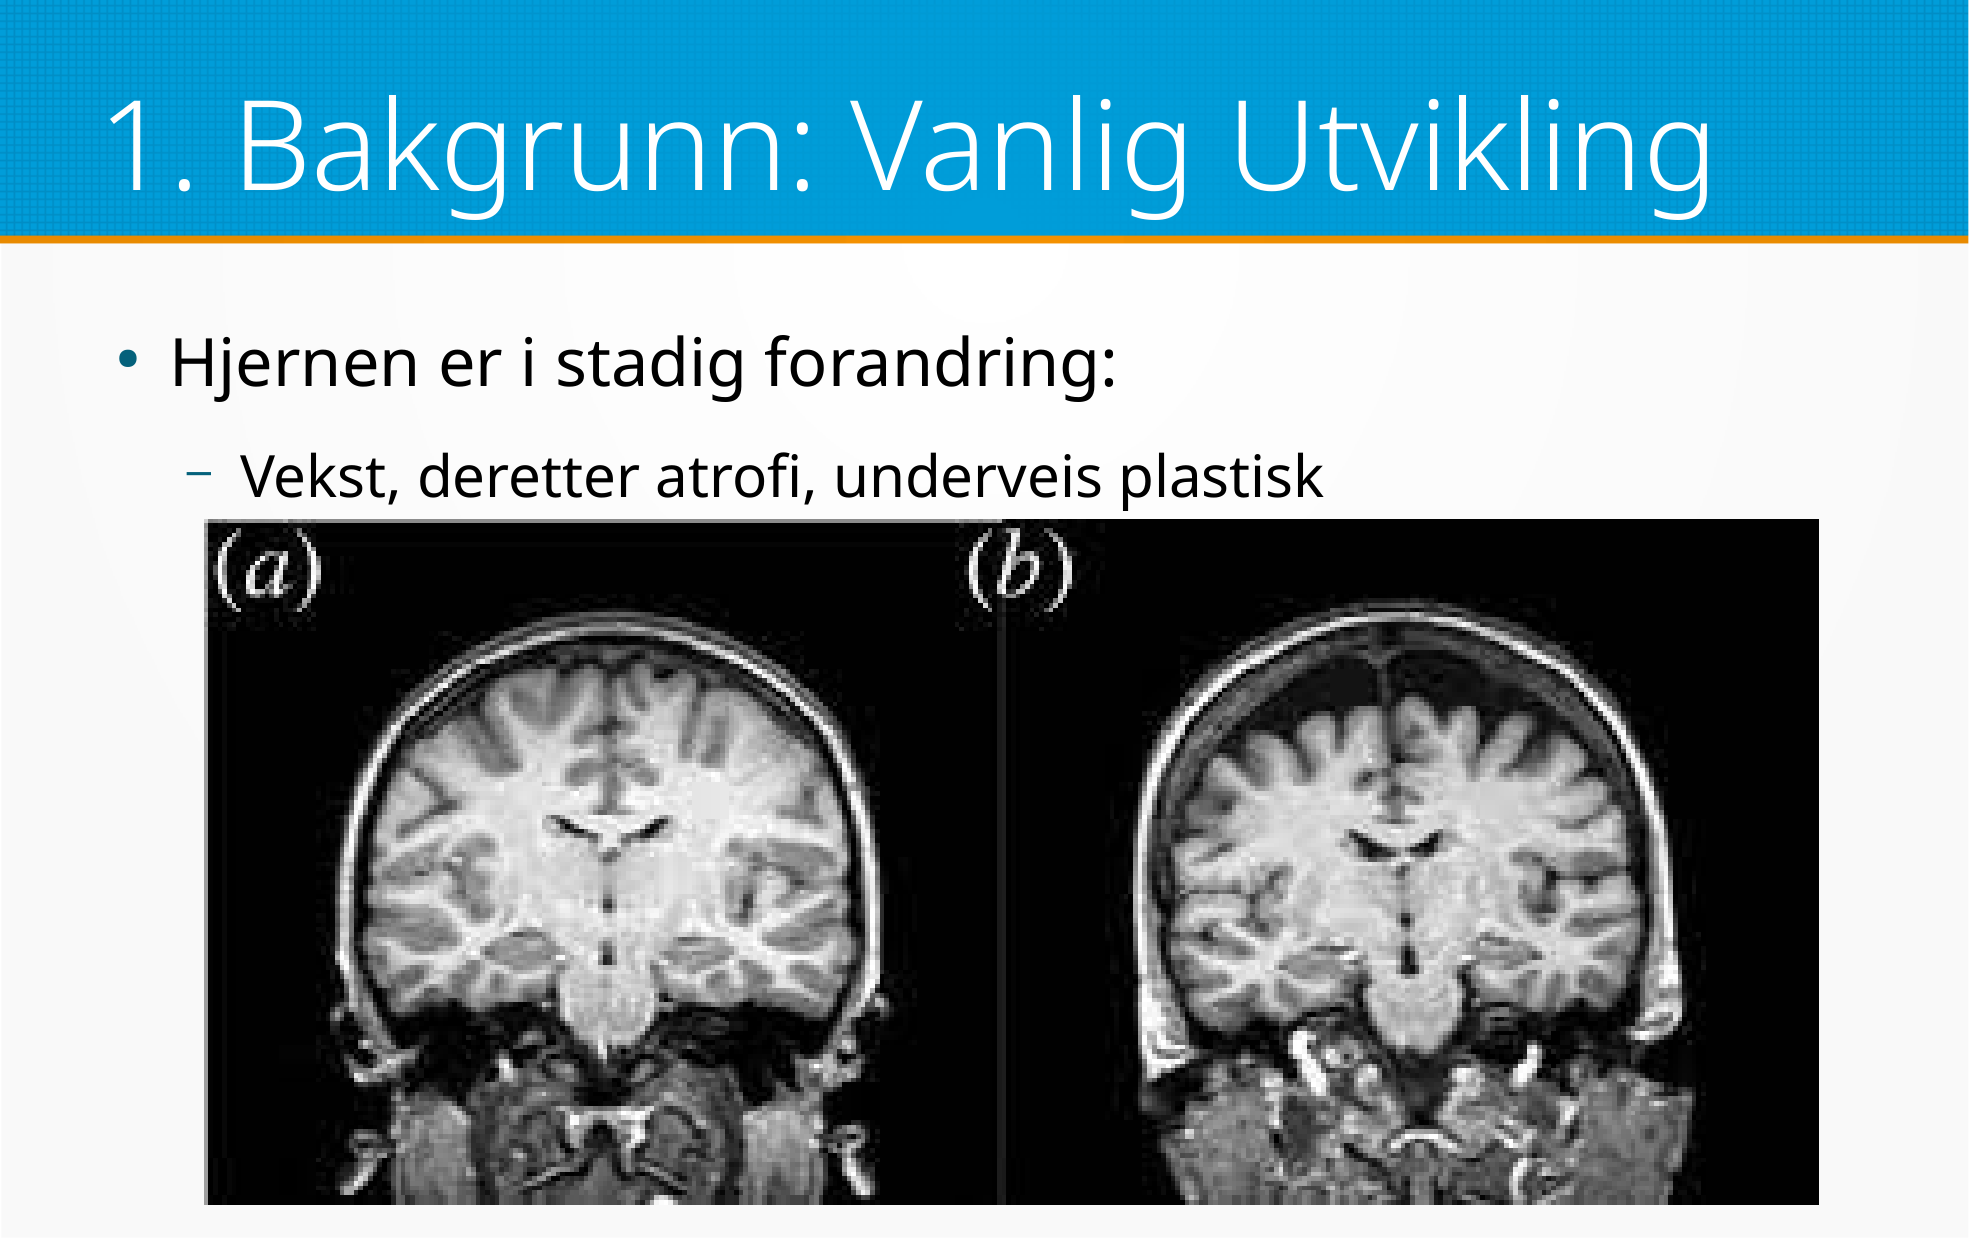

# 1. Bakgrunn: Vanlig Utvikling
Hjernen er i stadig forandring:
Vekst, deretter atrofi, underveis plastisk